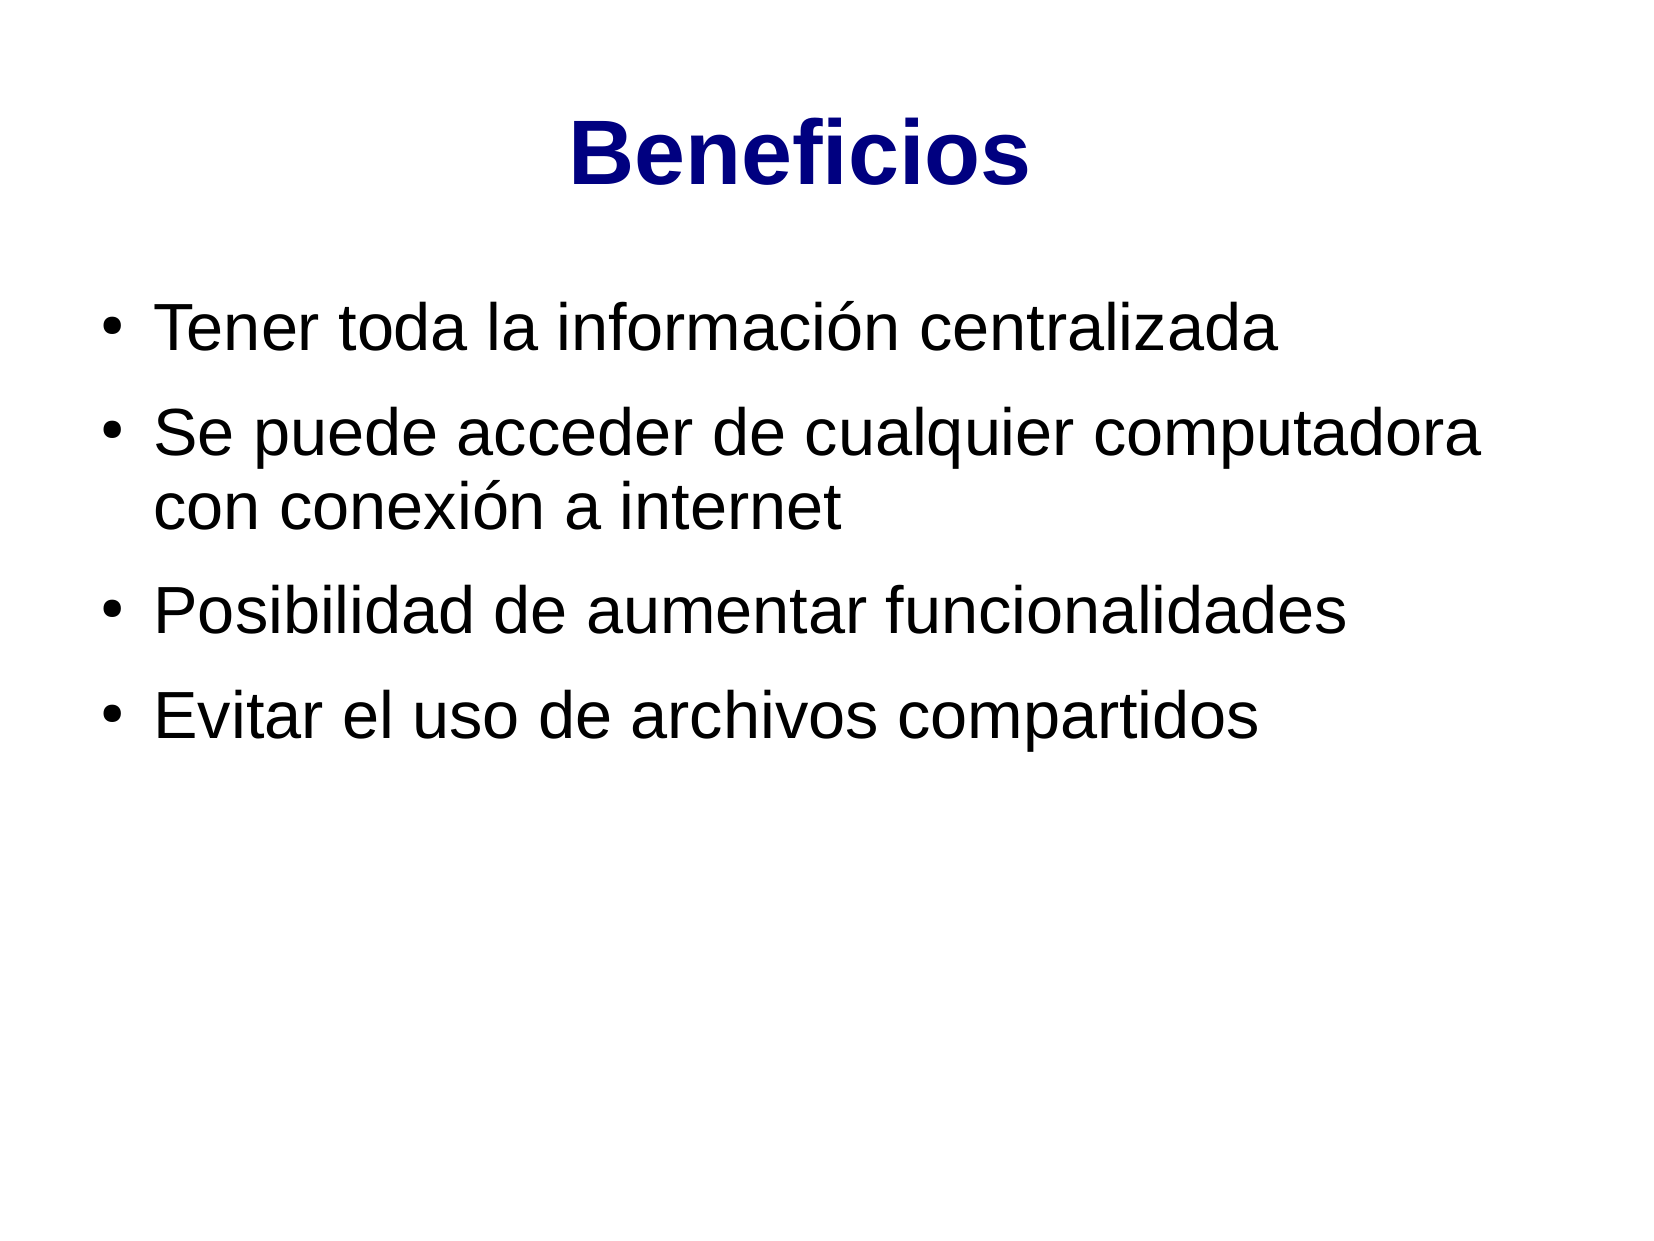

# Beneficios
Tener toda la información centralizada
Se puede acceder de cualquier computadora con conexión a internet
Posibilidad de aumentar funcionalidades
Evitar el uso de archivos compartidos